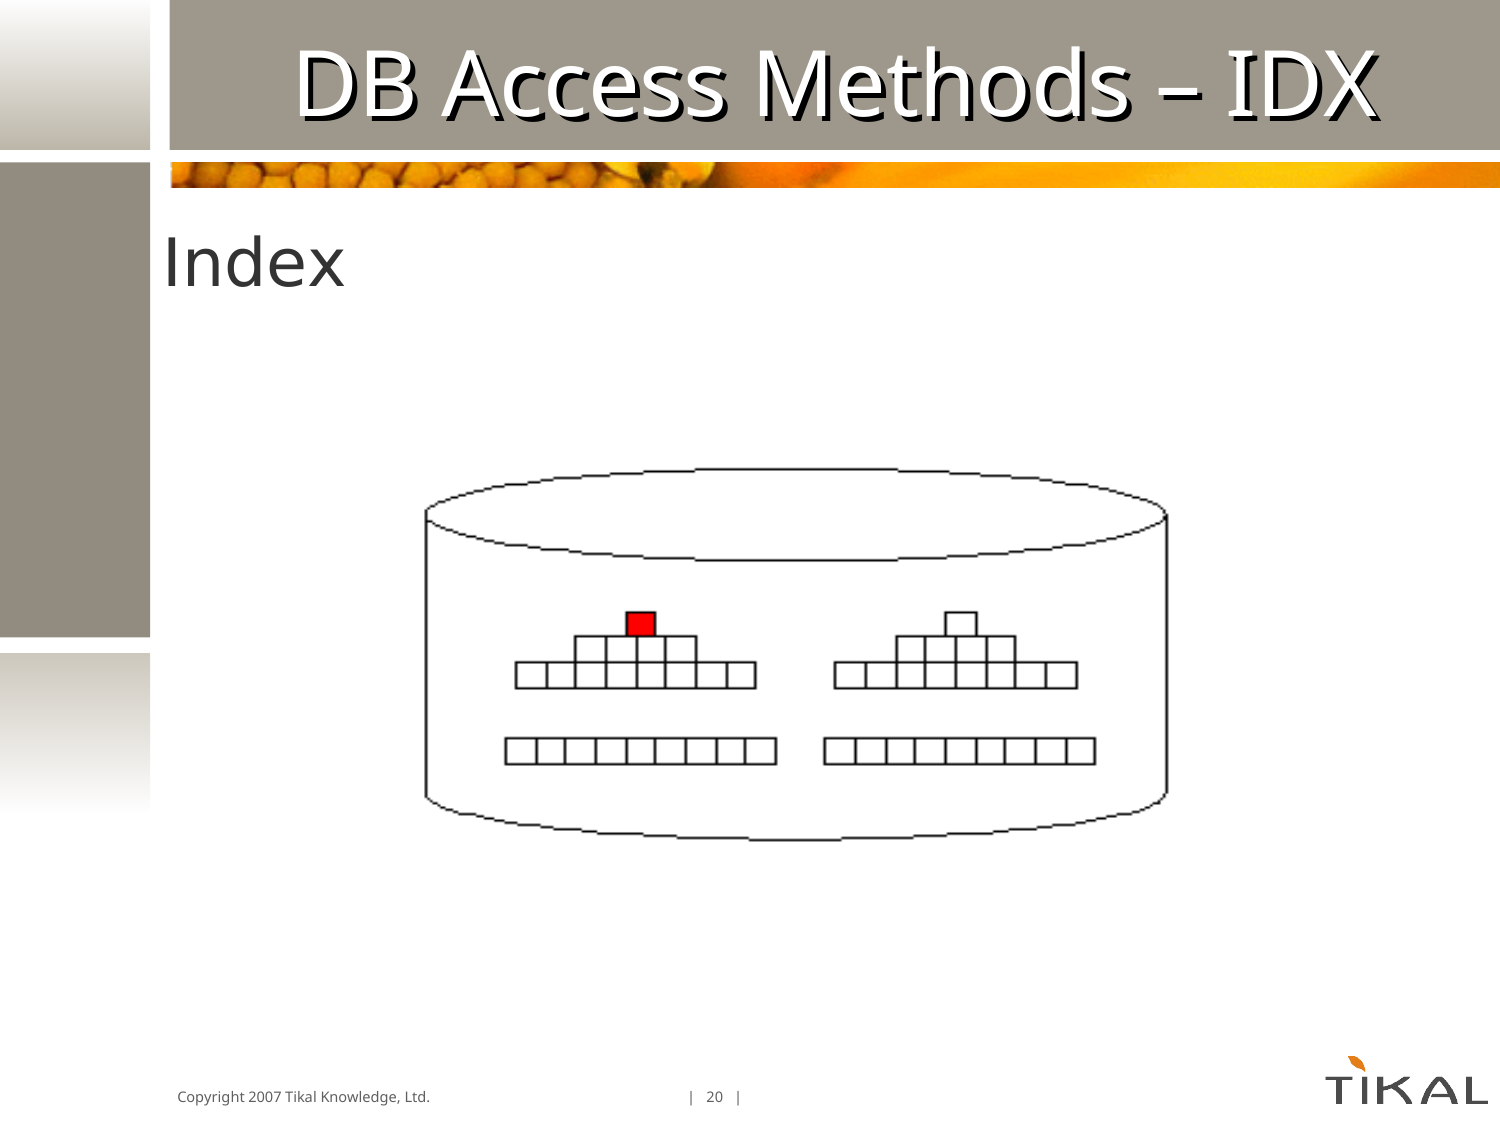

# DB Access Methods – IDX
Index